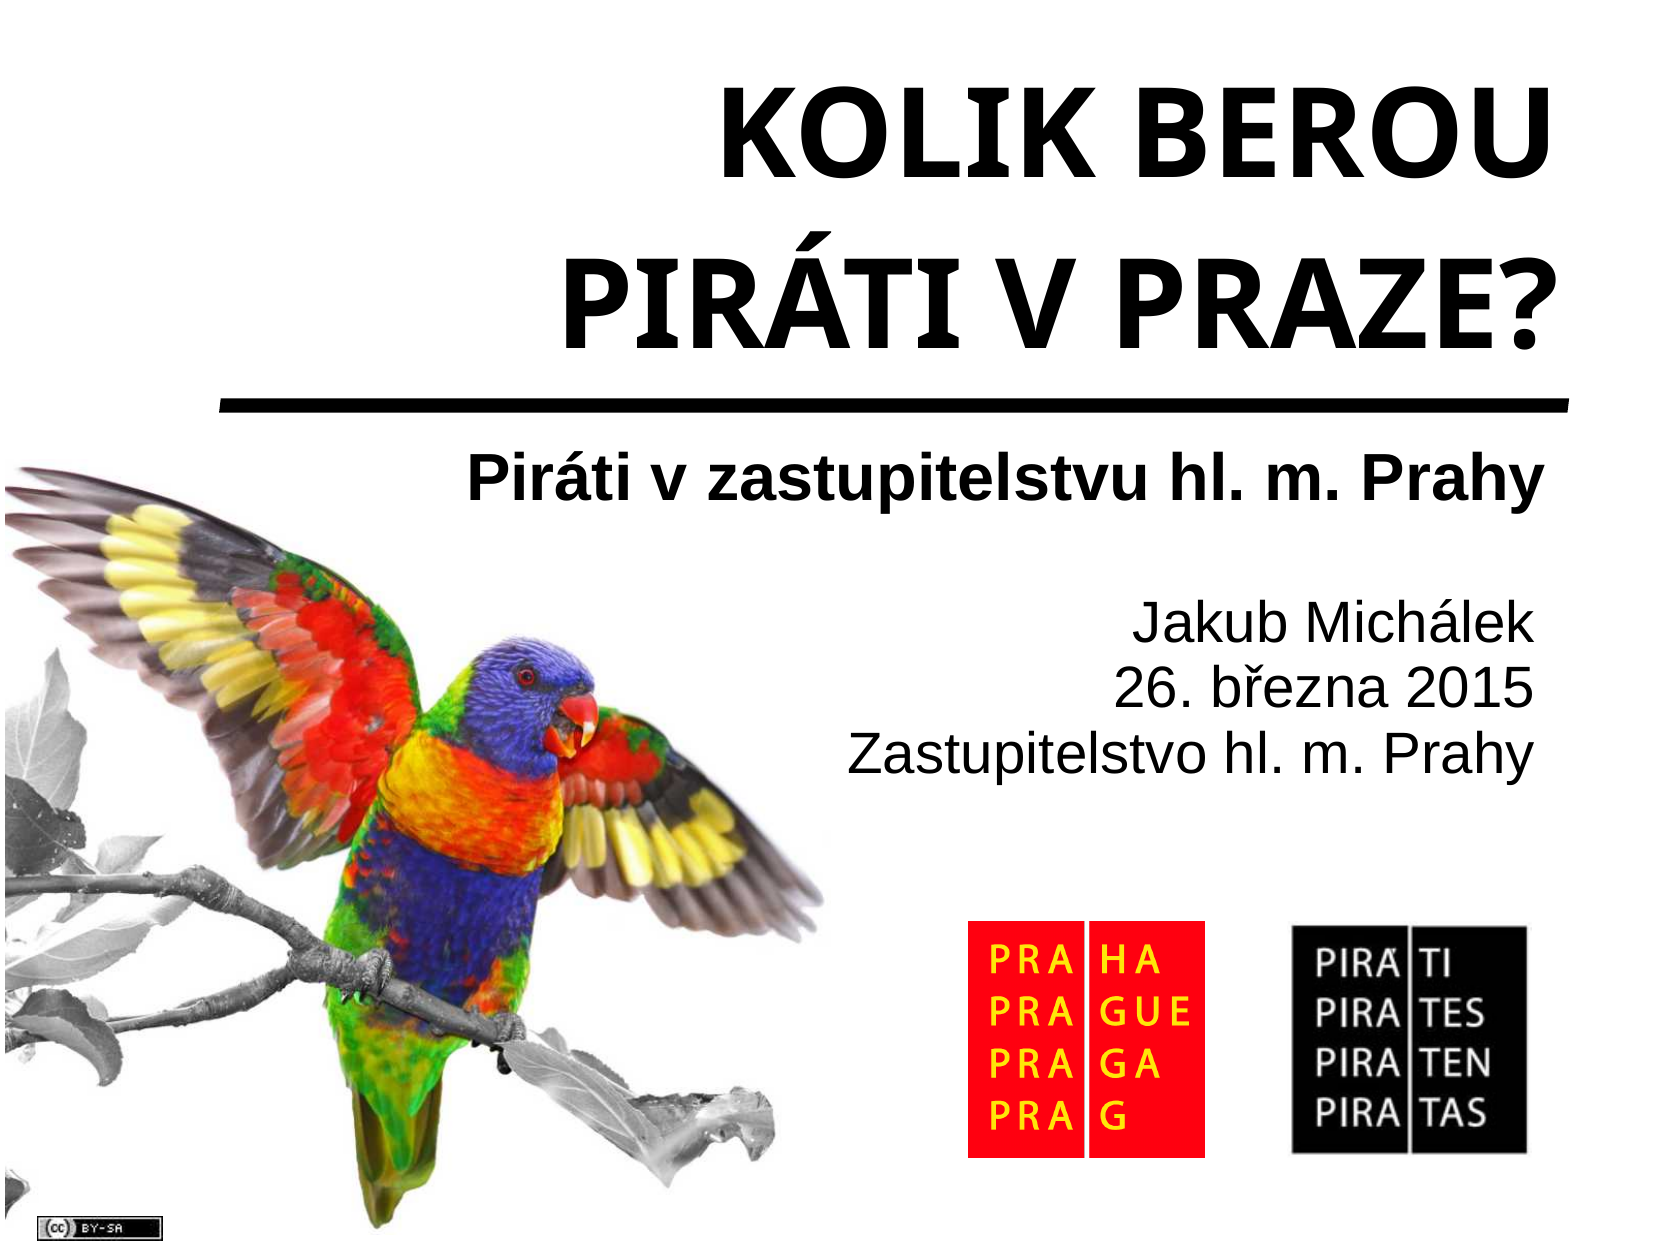

# KOLIK BEROU PIRÁTI V PRAZE?
Piráti v zastupitelstvu hl. m. Prahy
Jakub Michálek
26. března 2015
Zastupitelstvo hl. m. Prahy